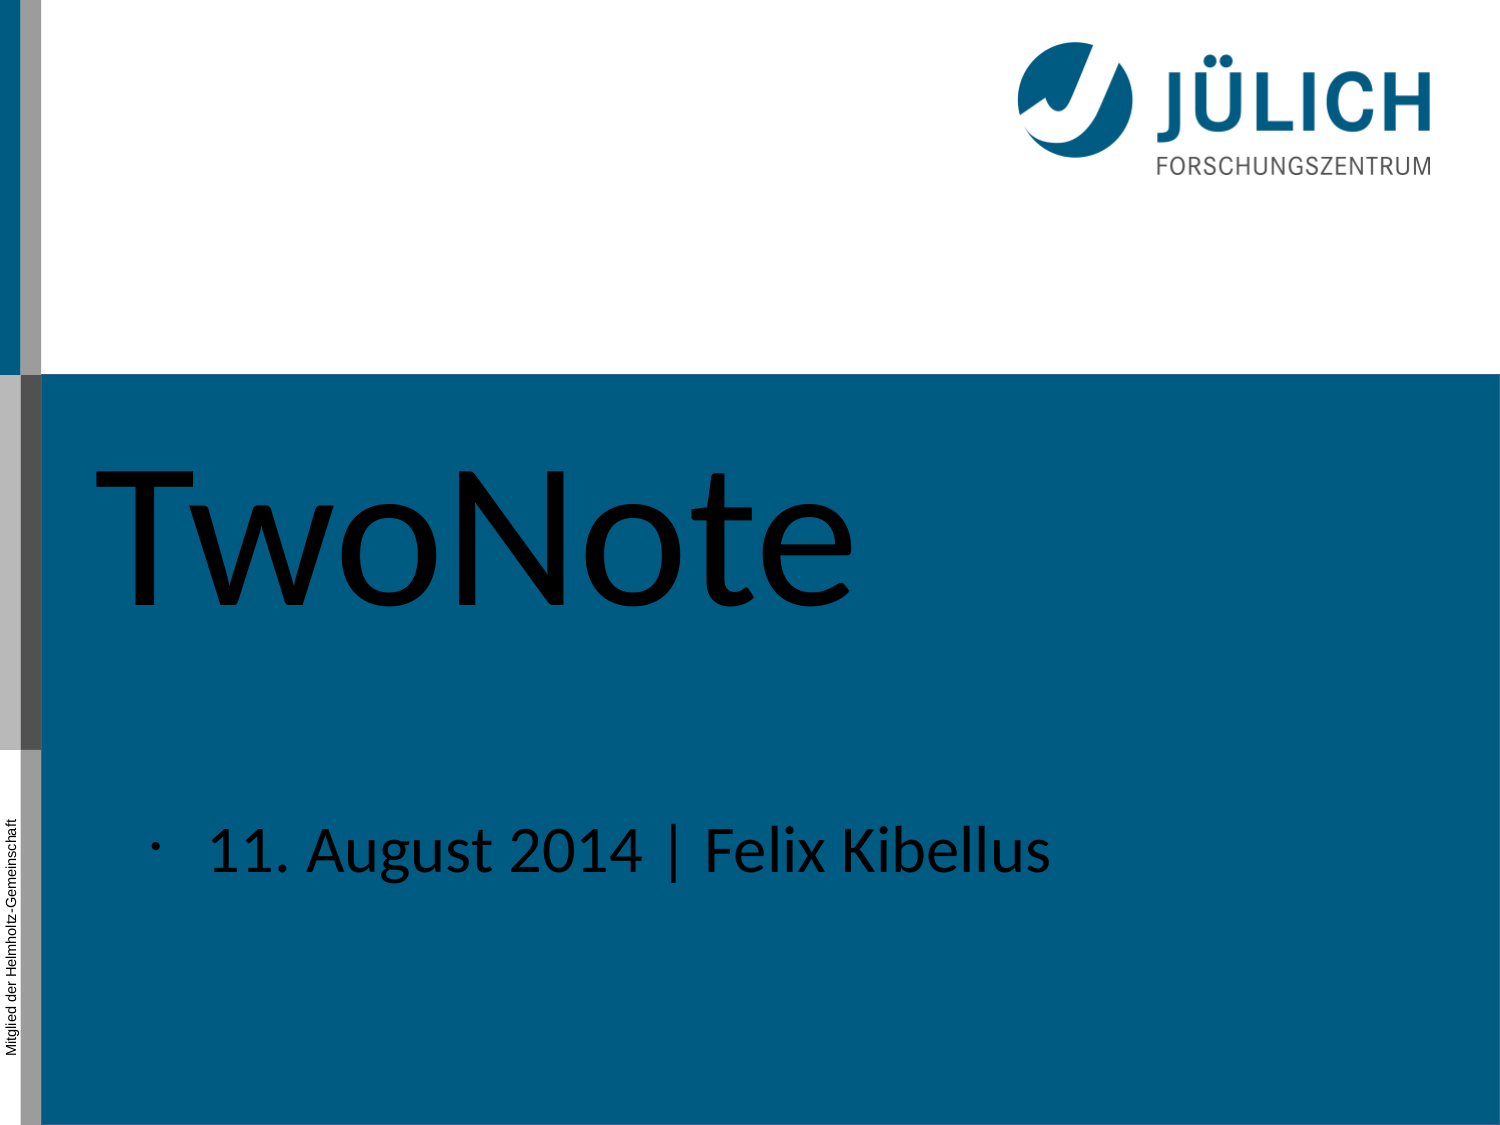

TwoNote
# 11. August 2014 | Felix Kibellus